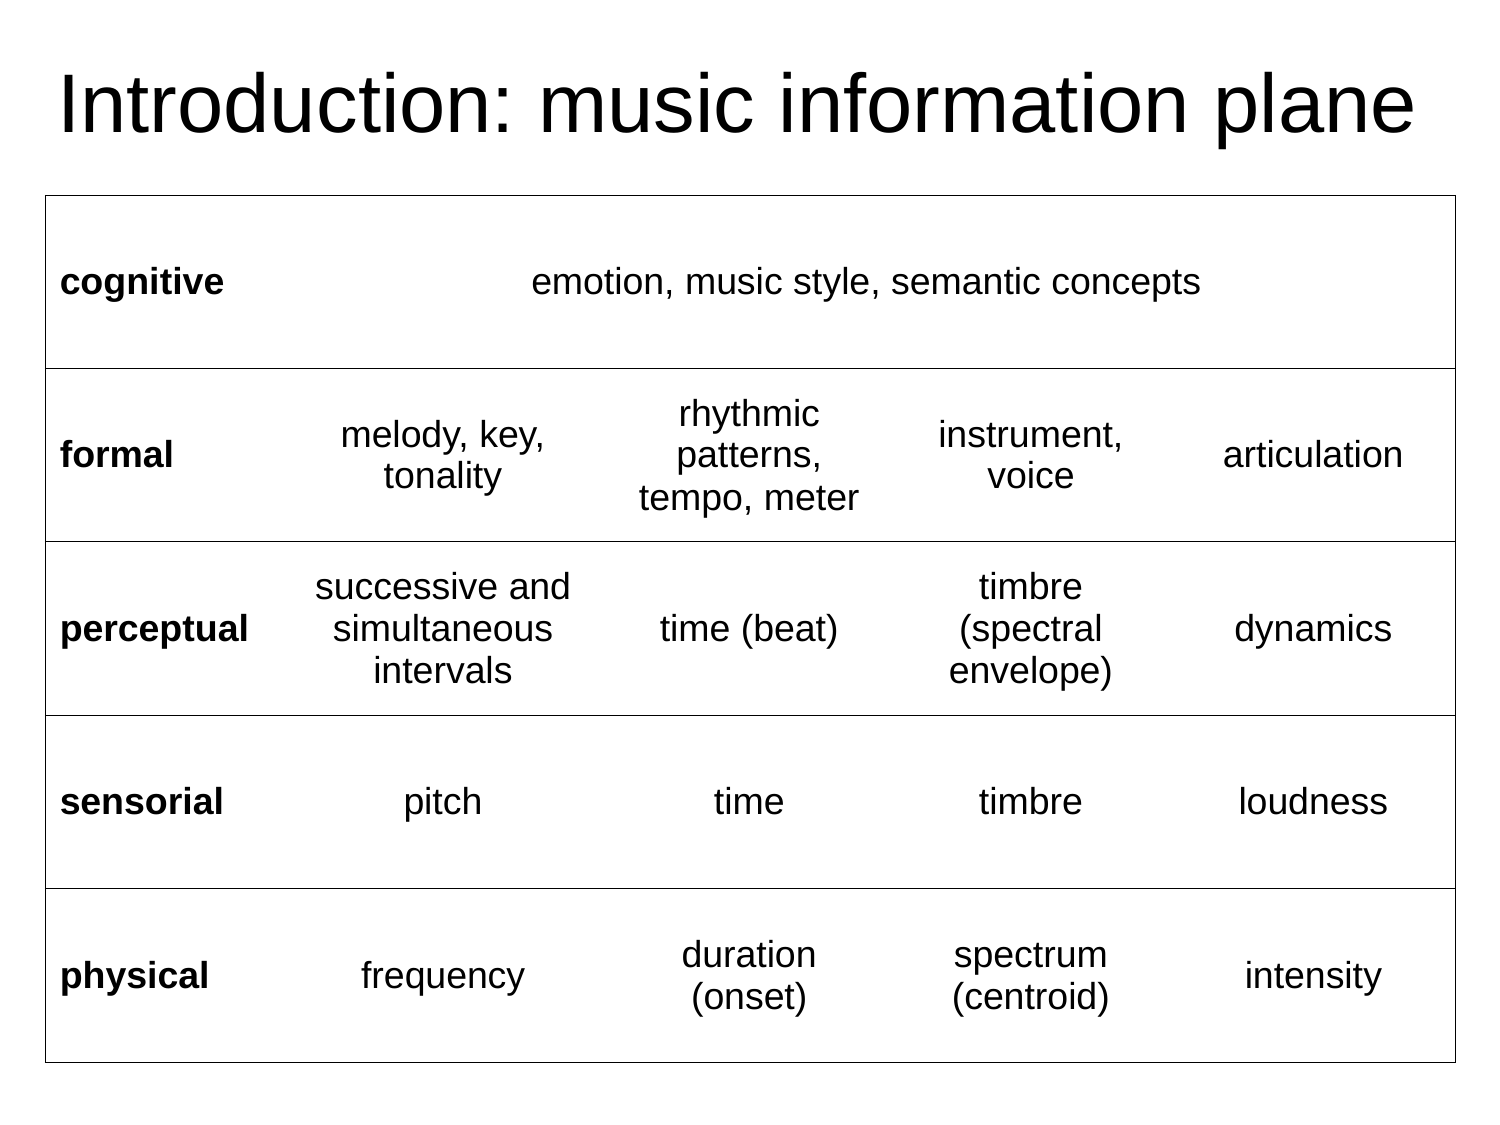

# Introduction: music information plane
| cognitive | emotion, music style, semantic concepts | | | |
| --- | --- | --- | --- | --- |
| formal | melody, key, tonality | rhythmic patterns, tempo, meter | instrument, voice | articulation |
| perceptual | successive and simultaneous intervals | time (beat) | timbre (spectral envelope) | dynamics |
| sensorial | pitch | time | timbre | loudness |
| physical | frequency | duration (onset) | spectrum (centroid) | intensity |